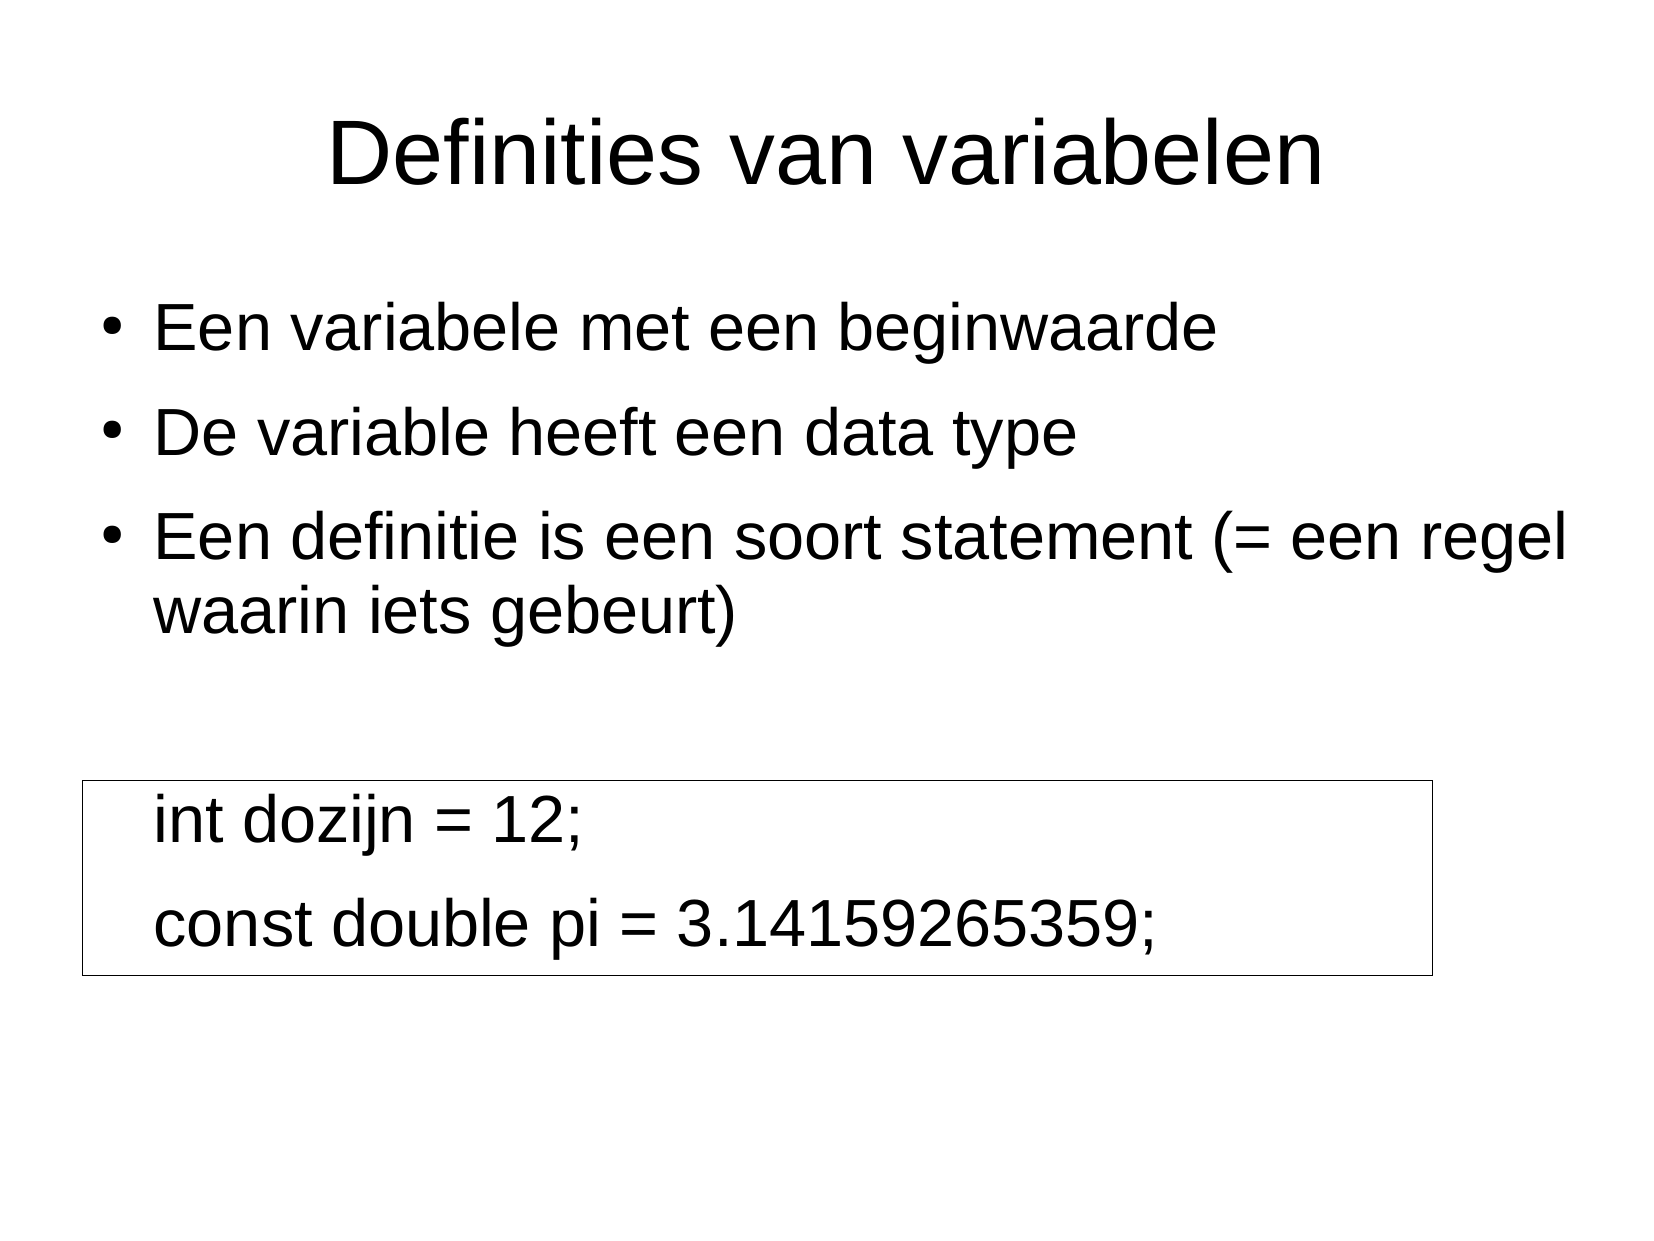

# Definities van variabelen
Een variabele met een beginwaarde
De variable heeft een data type
Een definitie is een soort statement (= een regel waarin iets gebeurt)
int dozijn = 12;
const double pi = 3.14159265359;